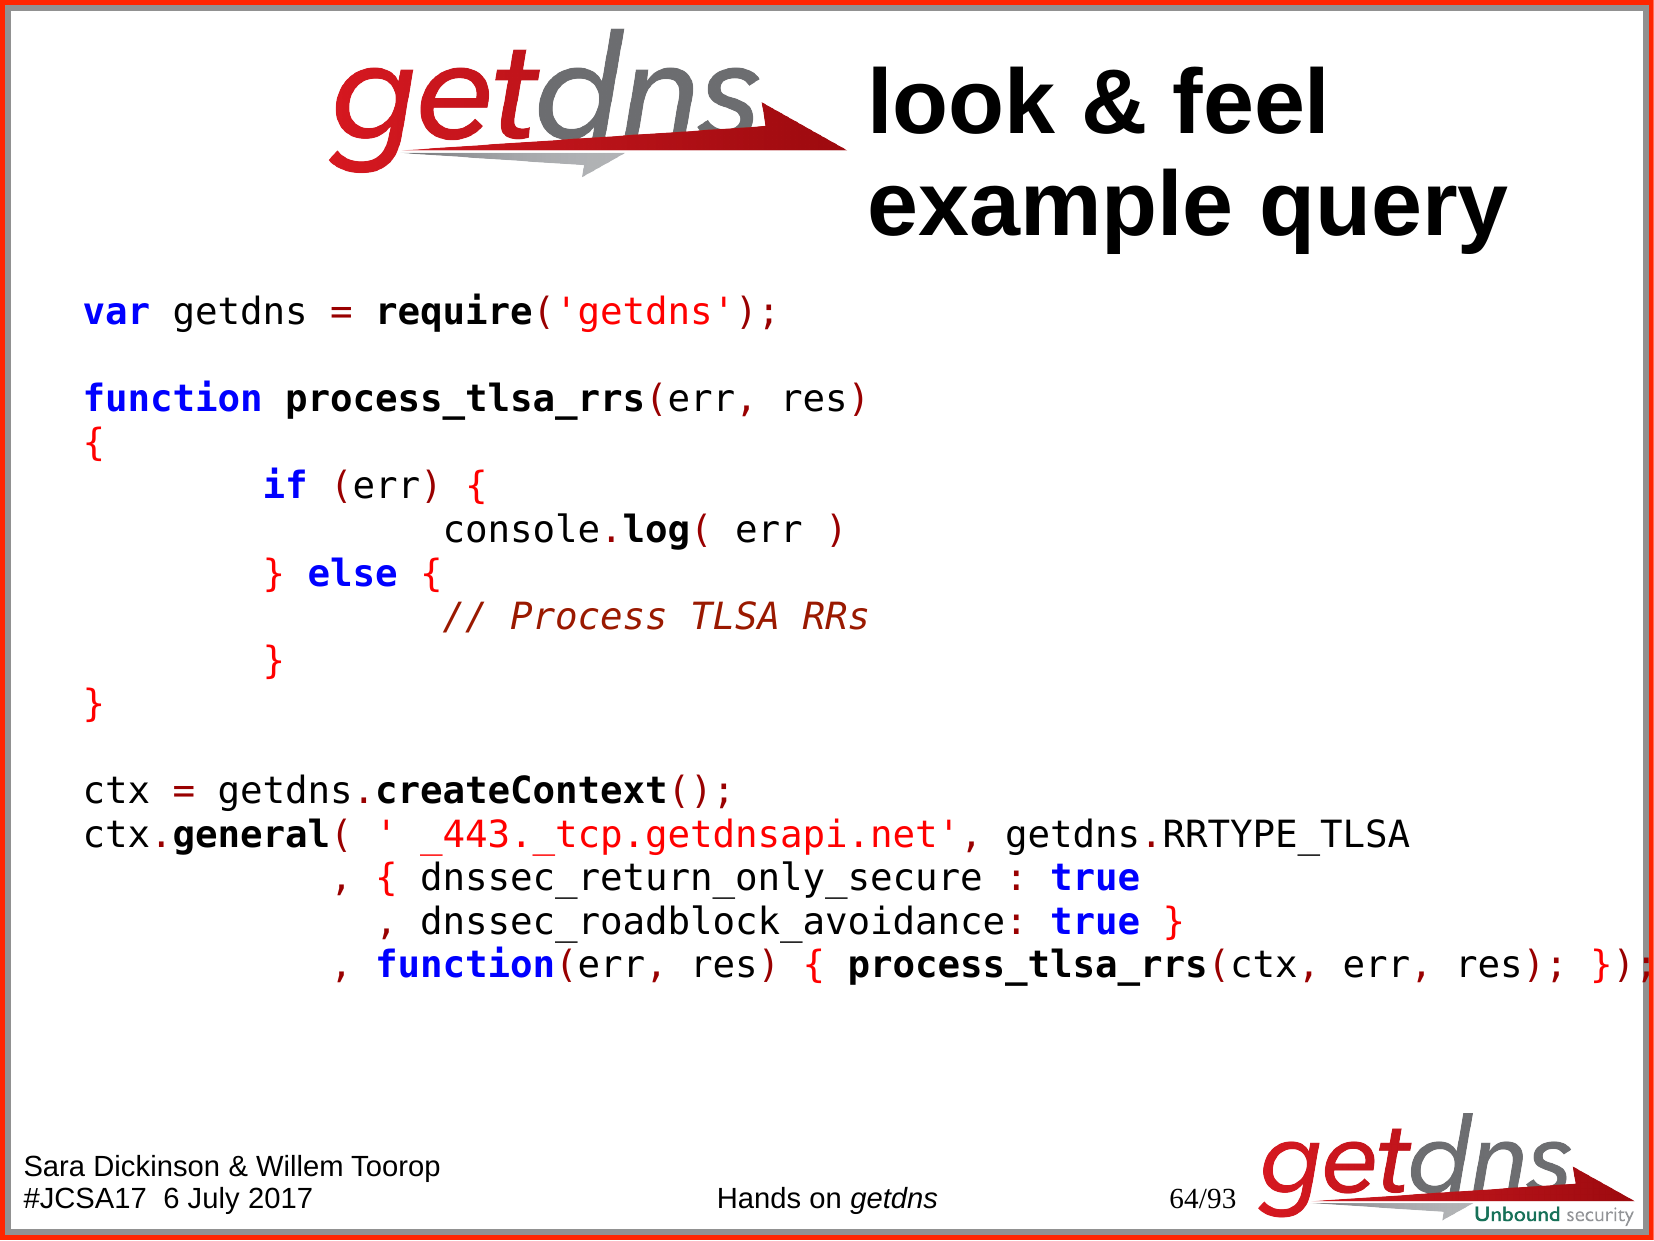

look & feel
							 example query
# var getdns = require('getdns');
function process_tlsa_rrs(err, res)
{
 if (err) {
 console.log( err )
 } else {
 // Process TLSA RRs
 }
}
ctx = getdns.createContext();
ctx.general( ' _443._tcp.getdnsapi.net', getdns.RRTYPE_TLSA
 , { dnssec_return_only_secure : true
 , dnssec_roadblock_avoidance: true }
 , function(err, res) { process_tlsa_rrs(ctx, err, res); });
64